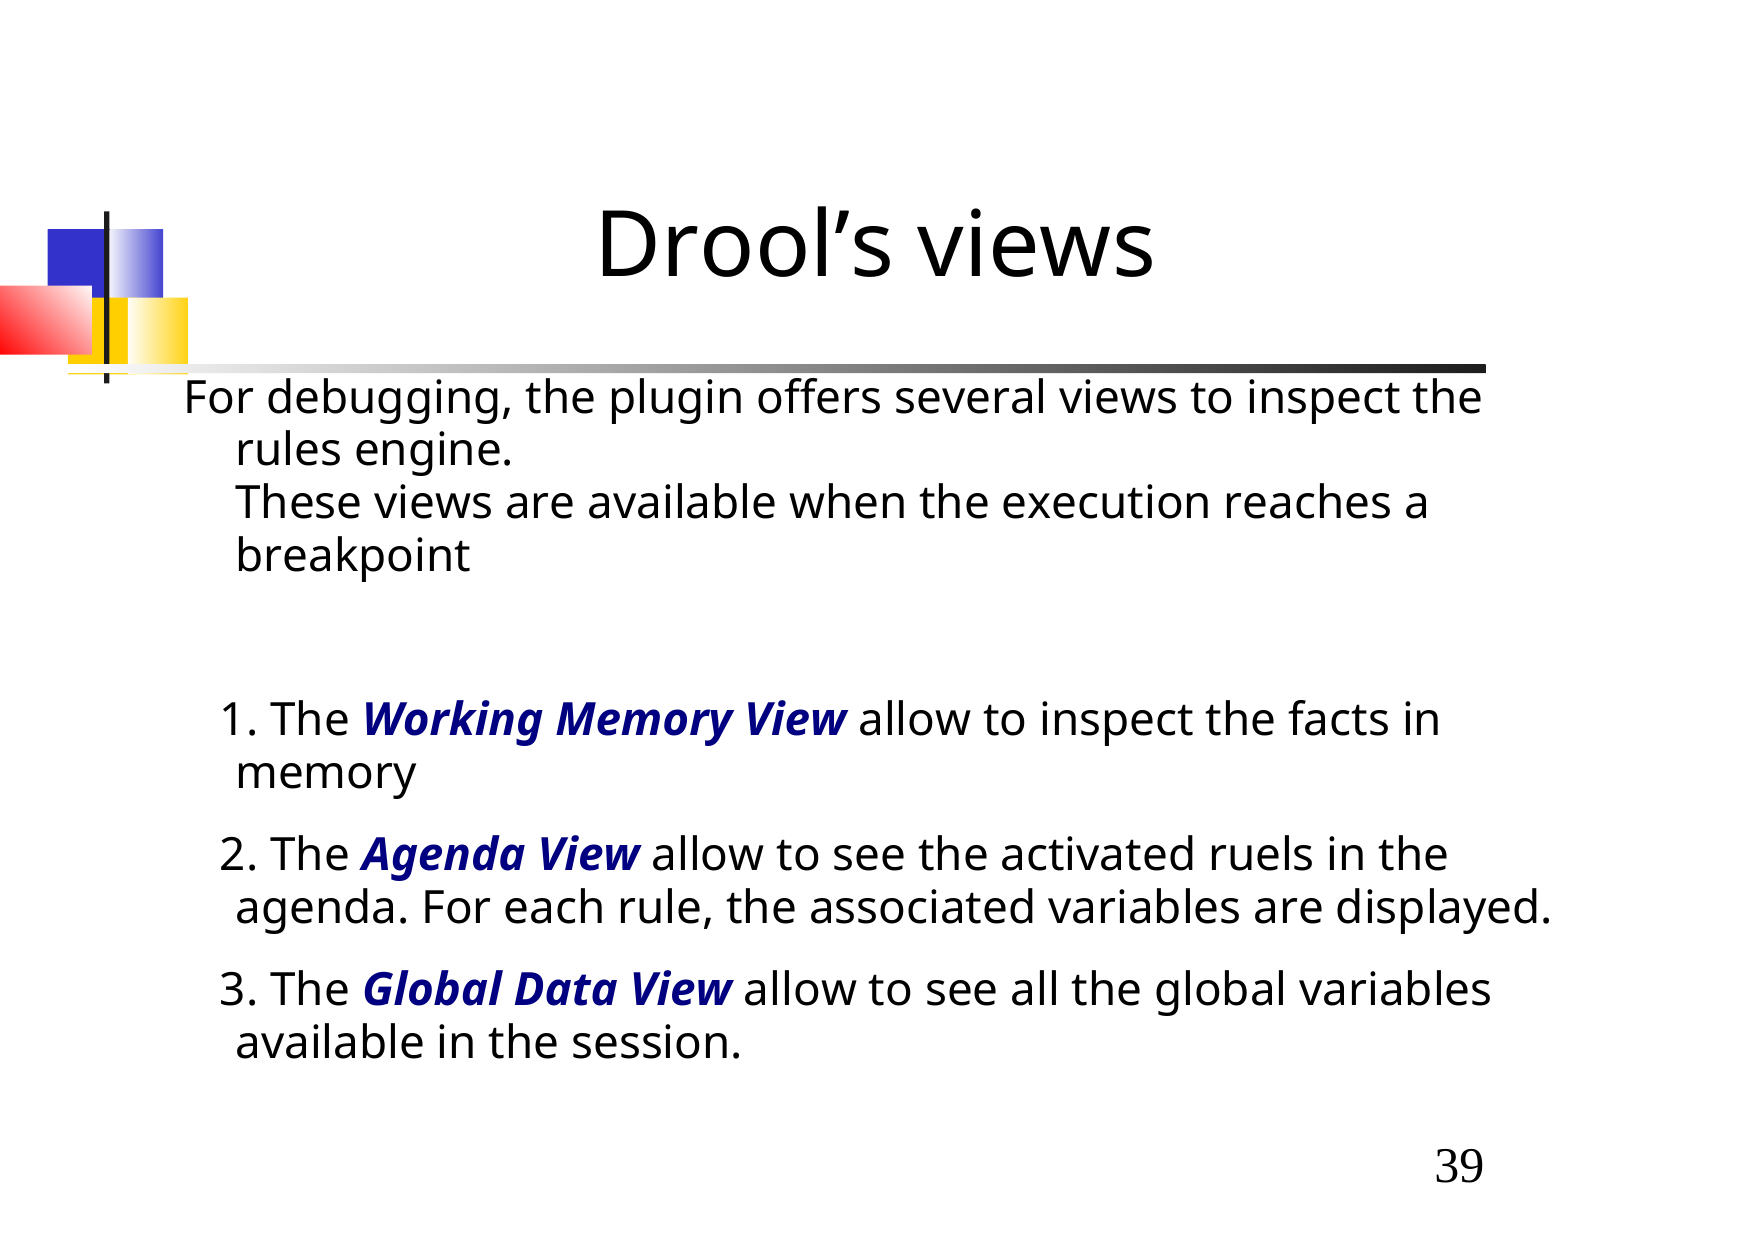

# Drool’s views
For debugging, the plugin offers several views to inspect the rules engine.
These views are available when the execution reaches a breakpoint
 1. The Working Memory View allow to inspect the facts in memory
 2. The Agenda View allow to see the activated ruels in the agenda. For each rule, the associated variables are displayed.
 3. The Global Data View allow to see all the global variables available in the session.